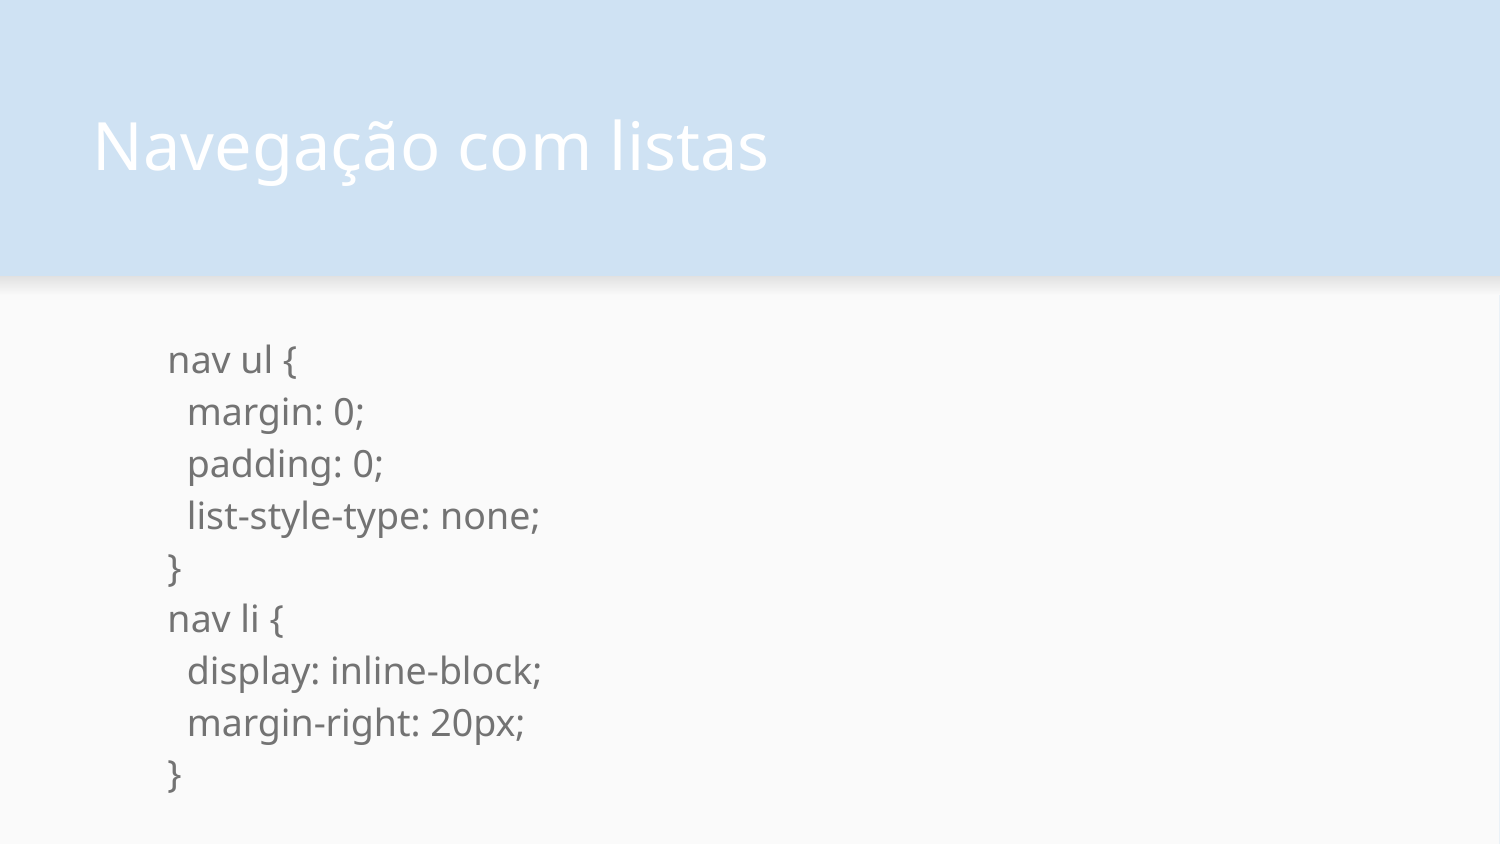

# Navegação com listas
nav ul {
 margin: 0;
 padding: 0;
 list-style-type: none;
}
nav li {
 display: inline-block;
 margin-right: 20px;
}